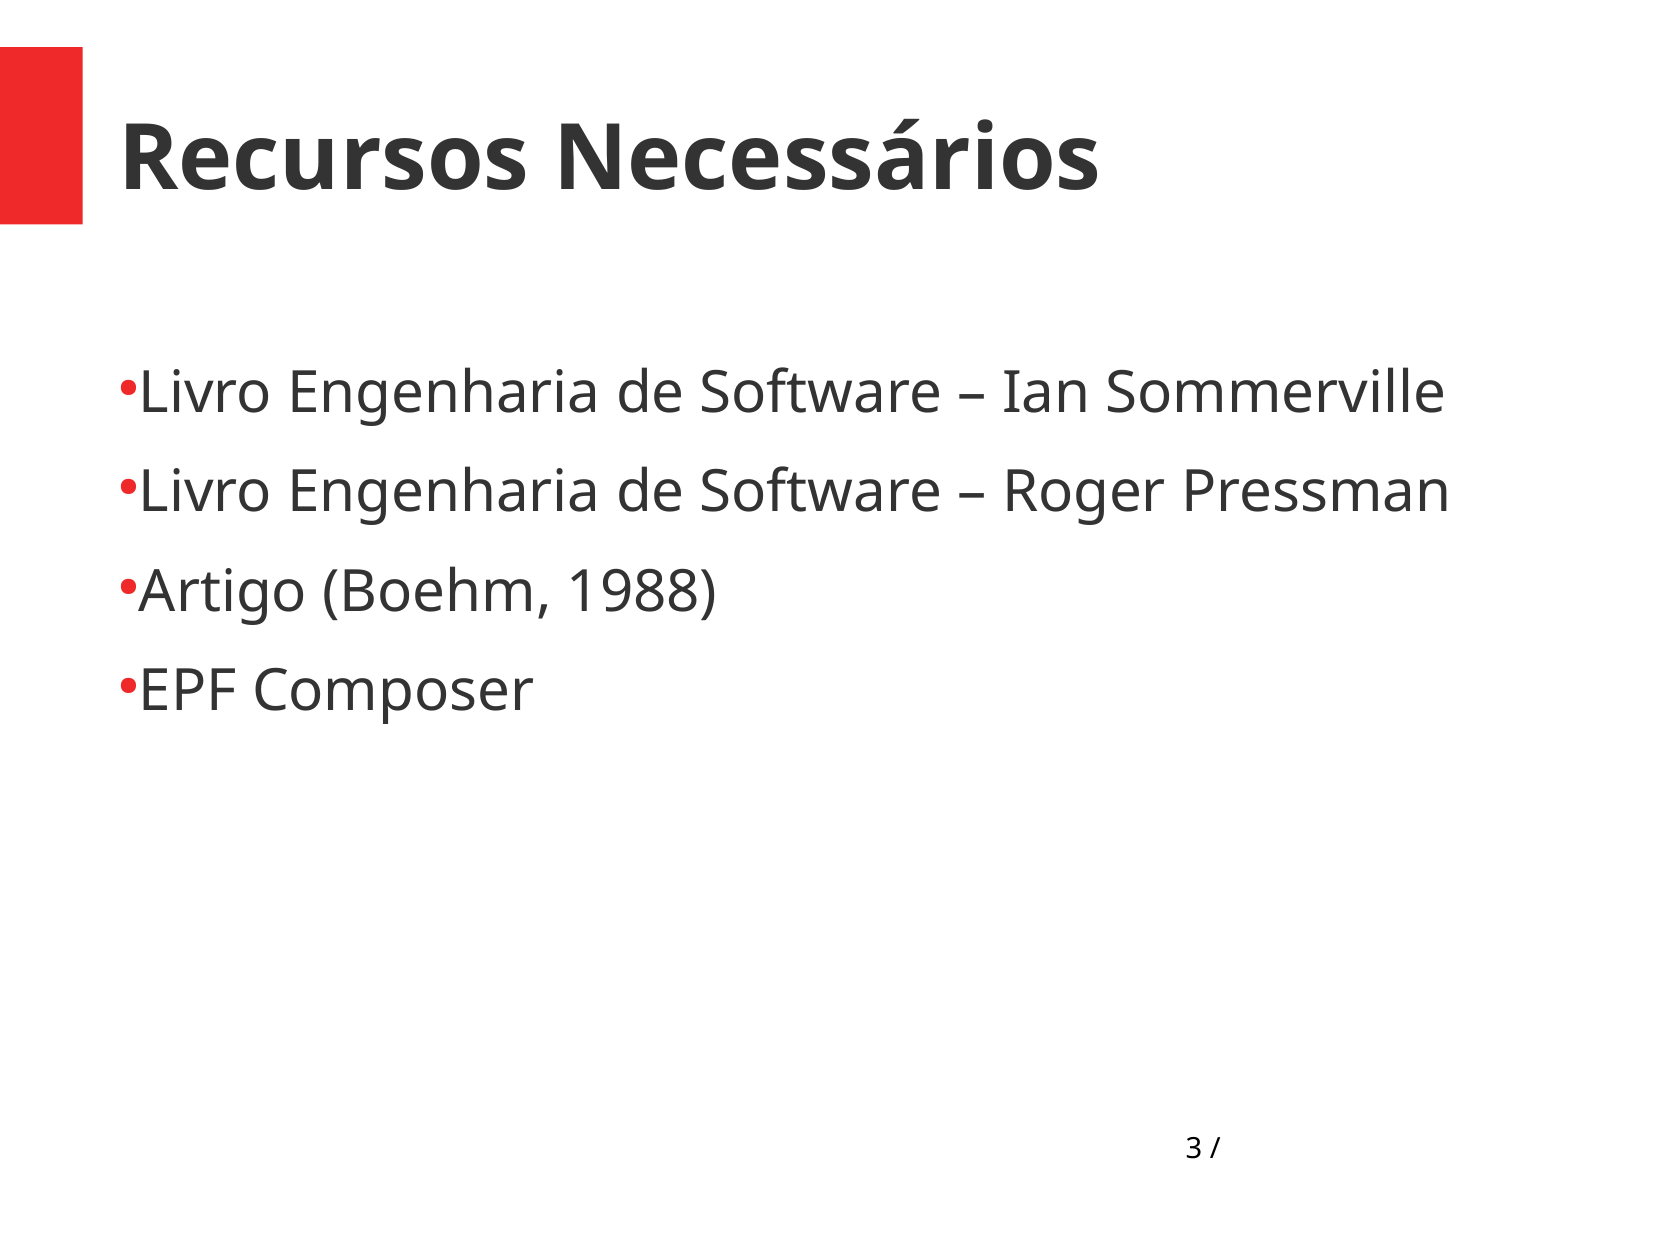

# Recursos Necessários
Livro Engenharia de Software – Ian Sommerville
Livro Engenharia de Software – Roger Pressman
Artigo (Boehm, 1988)
EPF Composer